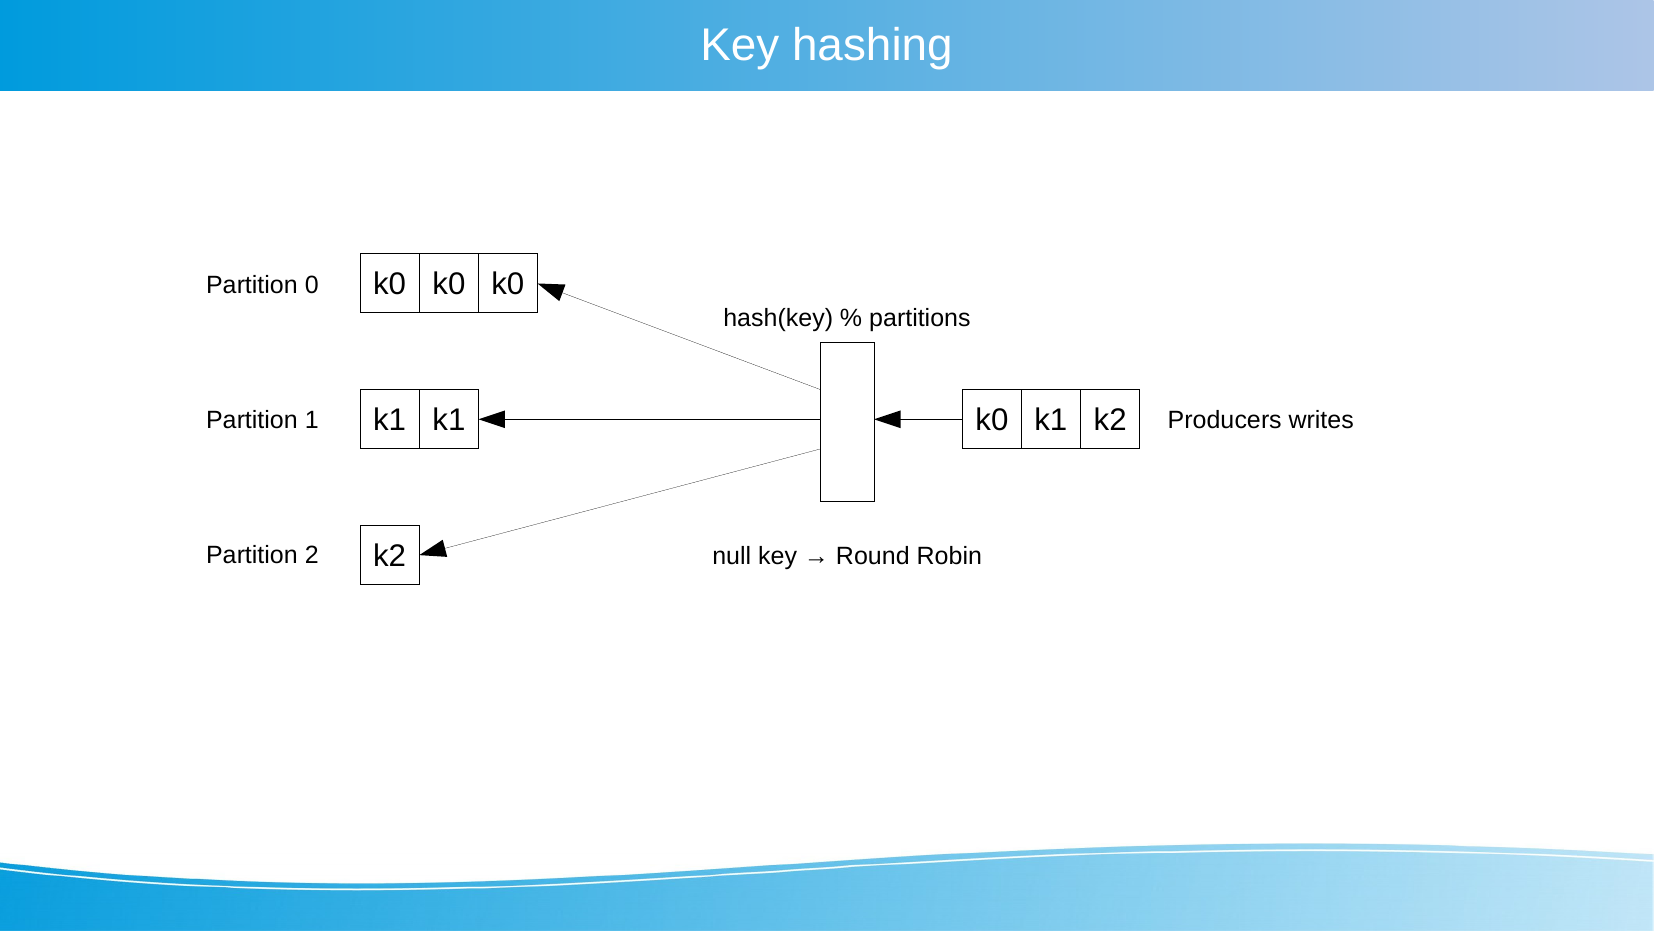

# Key hashing
k0
k0
k0
Partition 0
hash(key) % partitions
k1
k1
k0
k1
k2
Partition 1
Producers writes
k2
Partition 2
null key → Round Robin